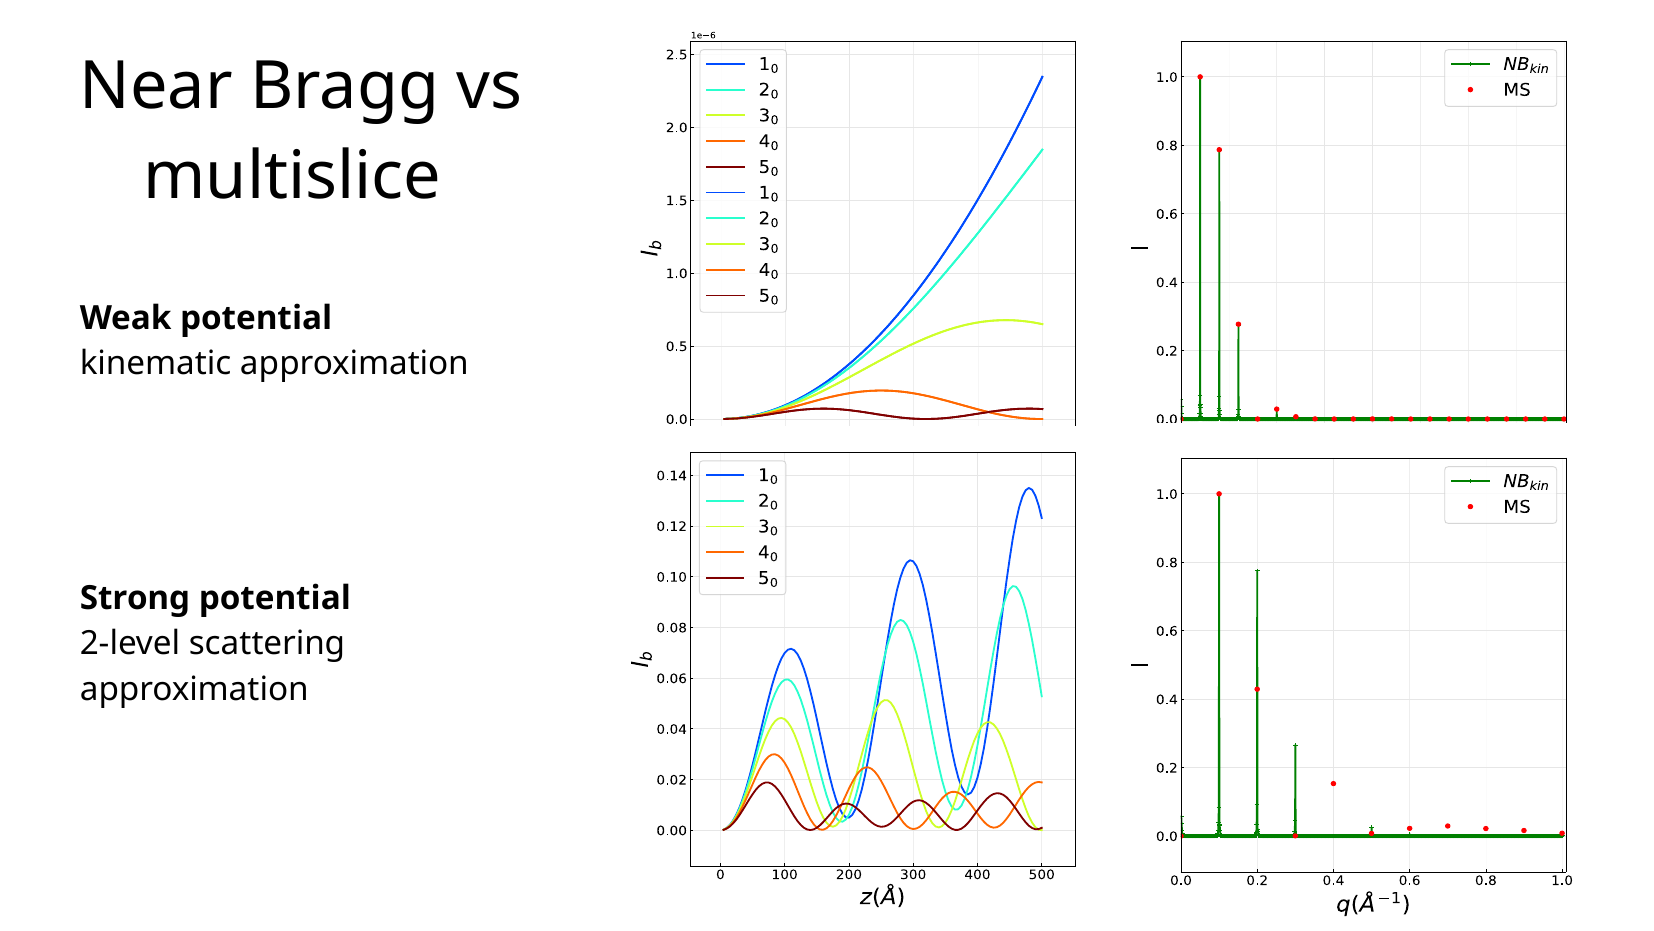

# Near Bragg vs multislice
Weak potential
kinematic approximation
Strong potential
2-level scattering approximation